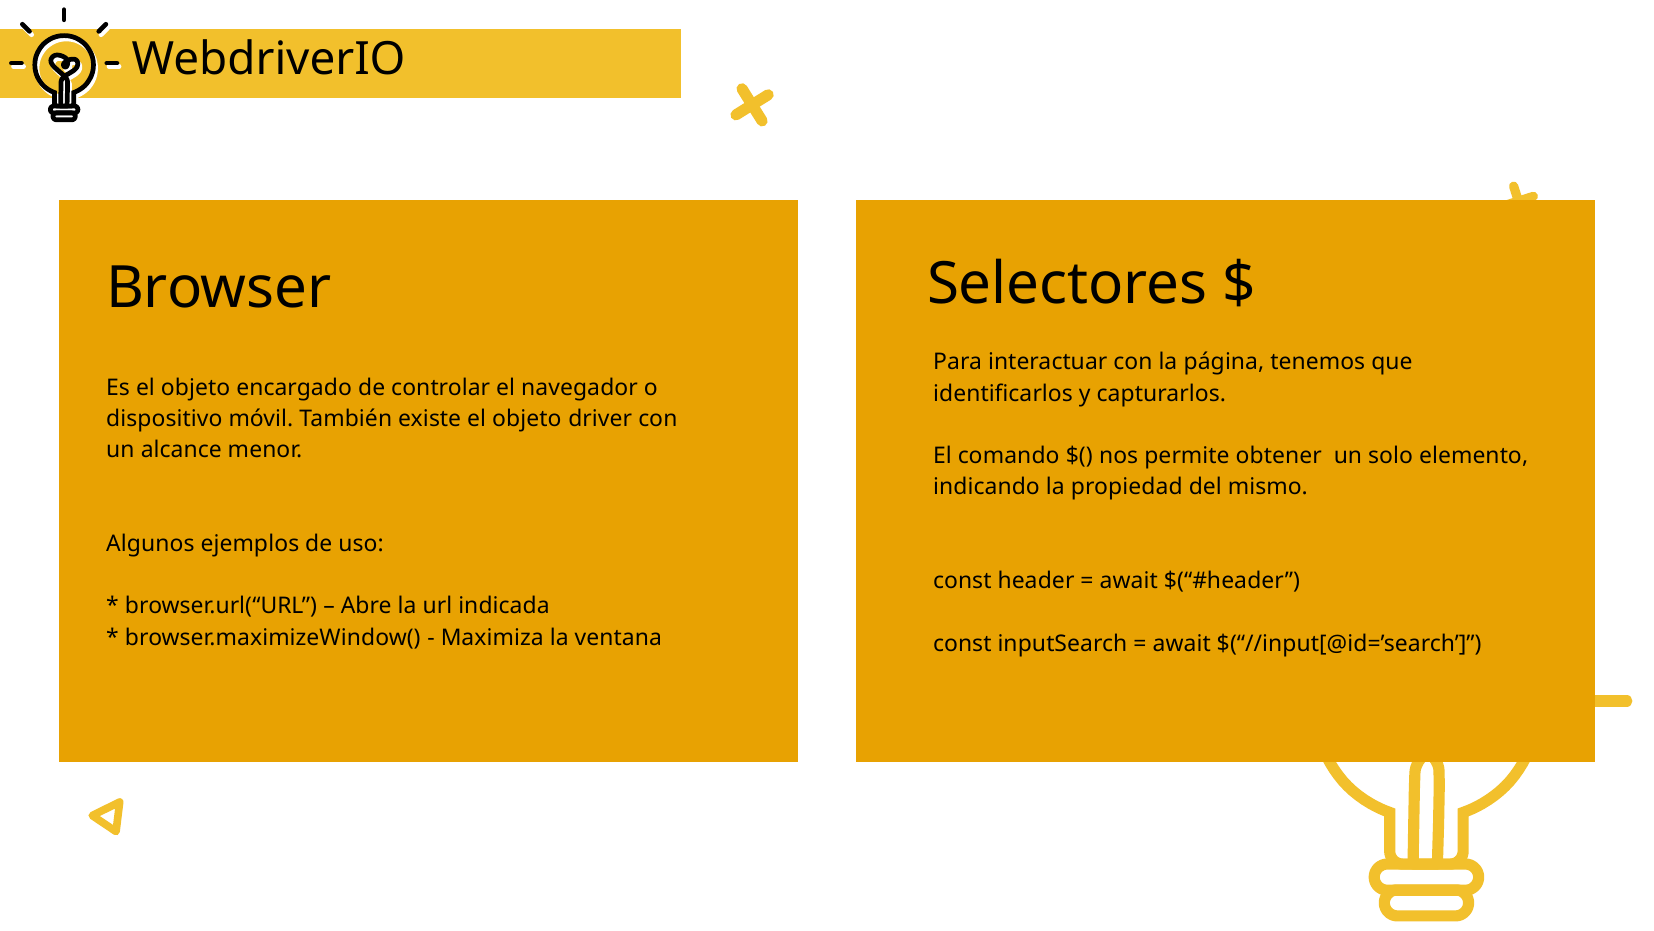

WebdriverIO
Selectores $
# Browser
Para interactuar con la página, tenemos que identificarlos y capturarlos.
El comando $() nos permite obtener un solo elemento, indicando la propiedad del mismo.
const header = await $(“#header”)
const inputSearch = await $(“//input[@id=’search’]”)
Es el objeto encargado de controlar el navegador o dispositivo móvil. También existe el objeto driver con un alcance menor.
Algunos ejemplos de uso:
* browser.url(“URL”) – Abre la url indicada
* browser.maximizeWindow() - Maximiza la ventana